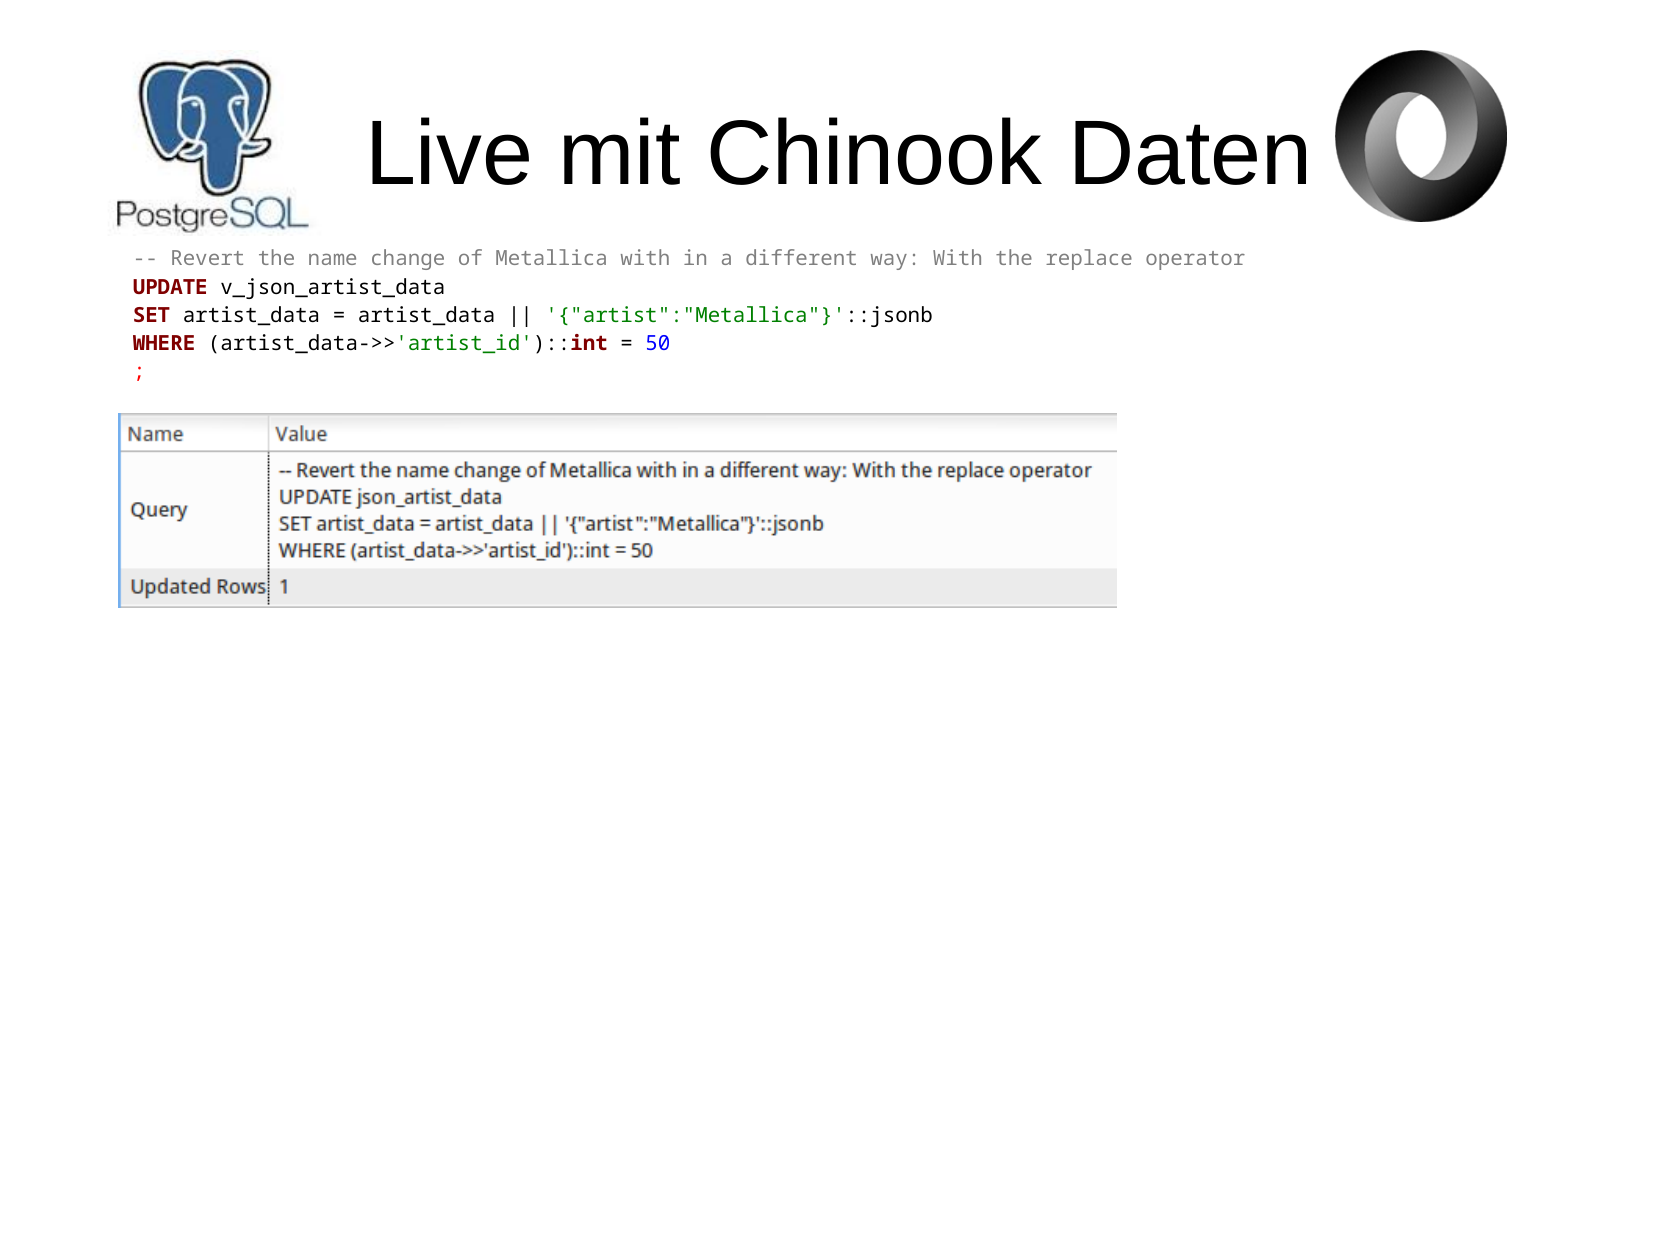

# Live mit Chinook Daten
-- Revert the name change of Metallica with in a different way: With the replace operator
UPDATE v_json_artist_data
SET artist_data = artist_data || '{"artist":"Metallica"}'::jsonb
WHERE (artist_data->>'artist_id')::int = 50
;